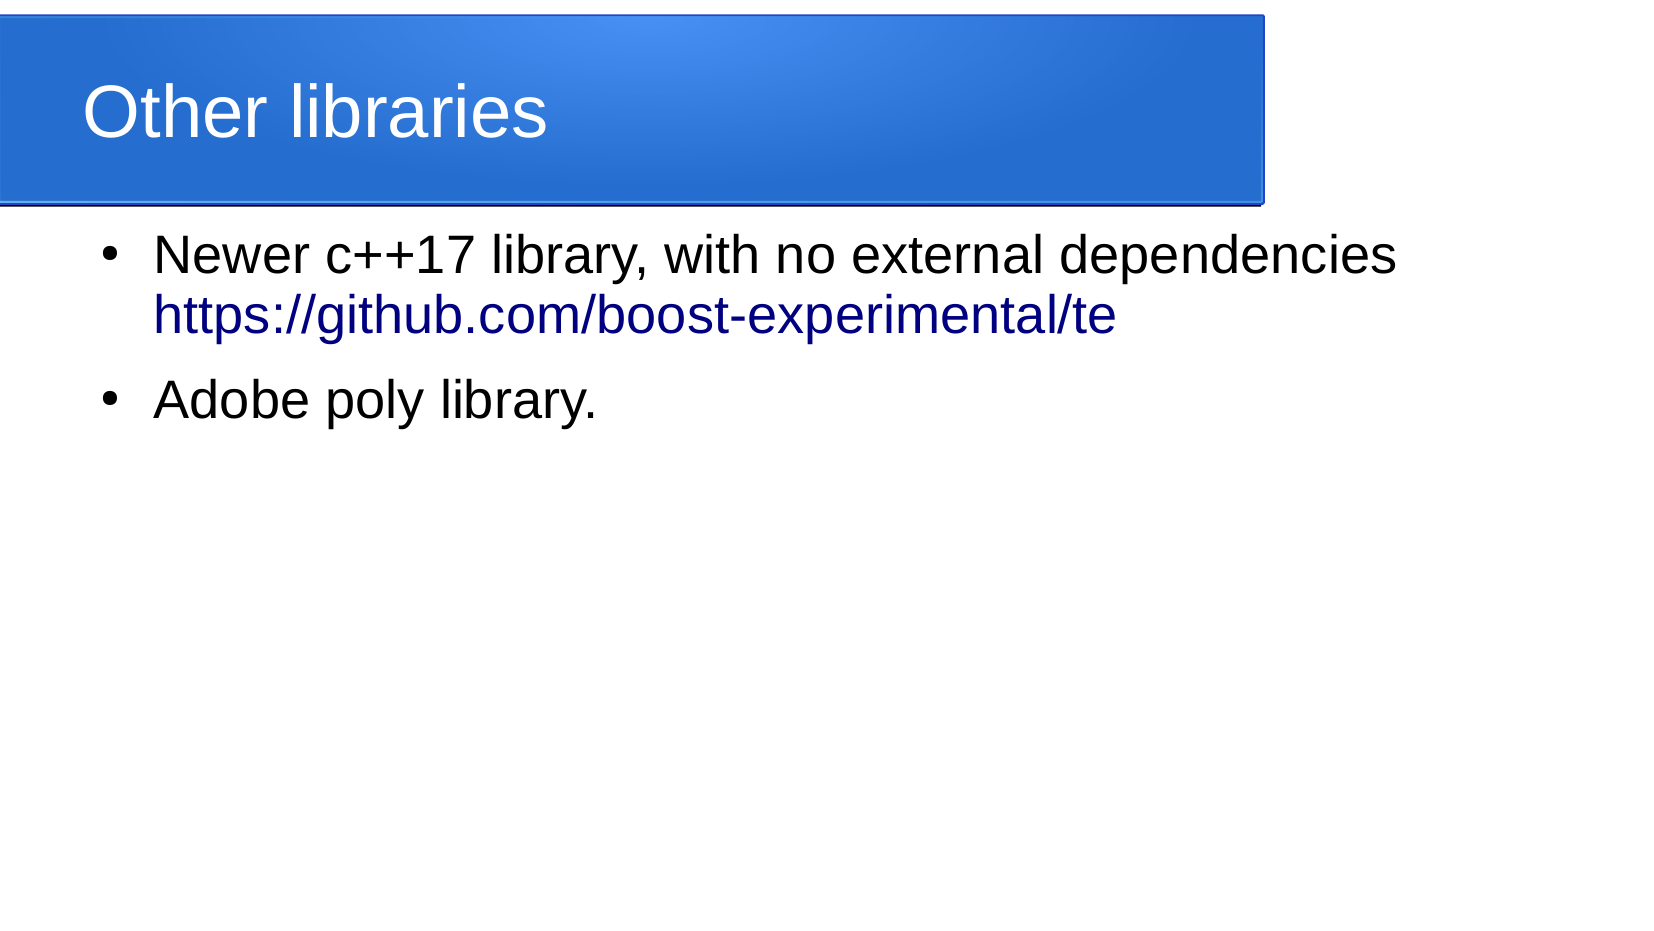

# Other libraries
Newer c++17 library, with no external dependencieshttps://github.com/boost-experimental/te
Adobe poly library.